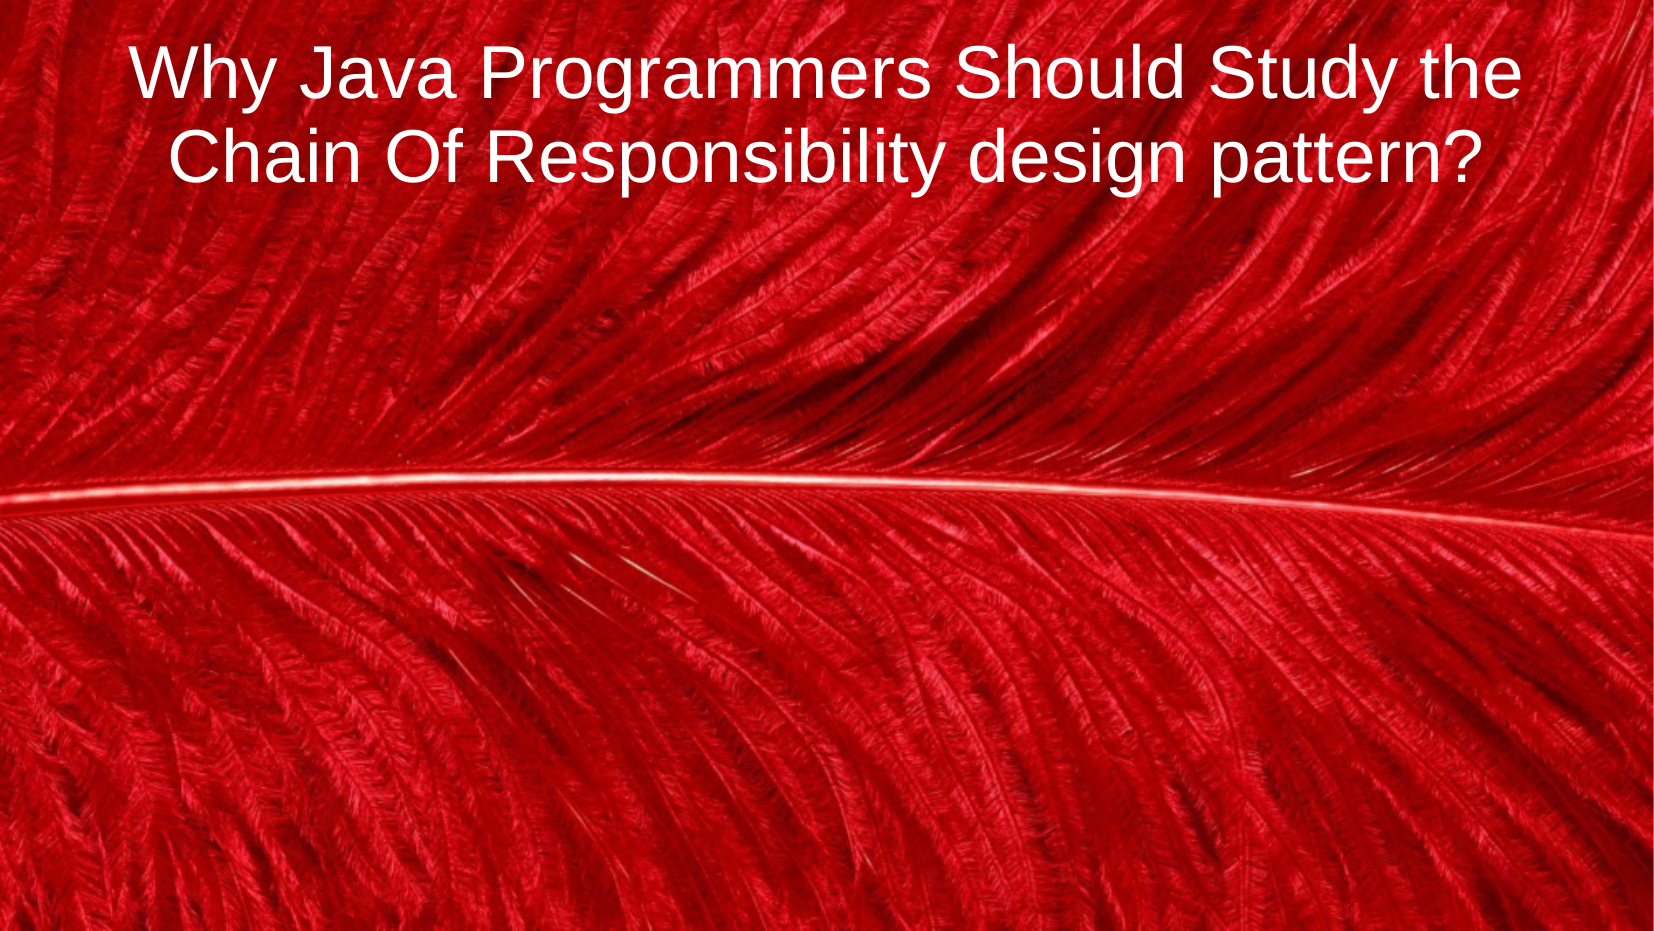

# Why Java Programmers Should Study the Chain Of Responsibility design pattern?